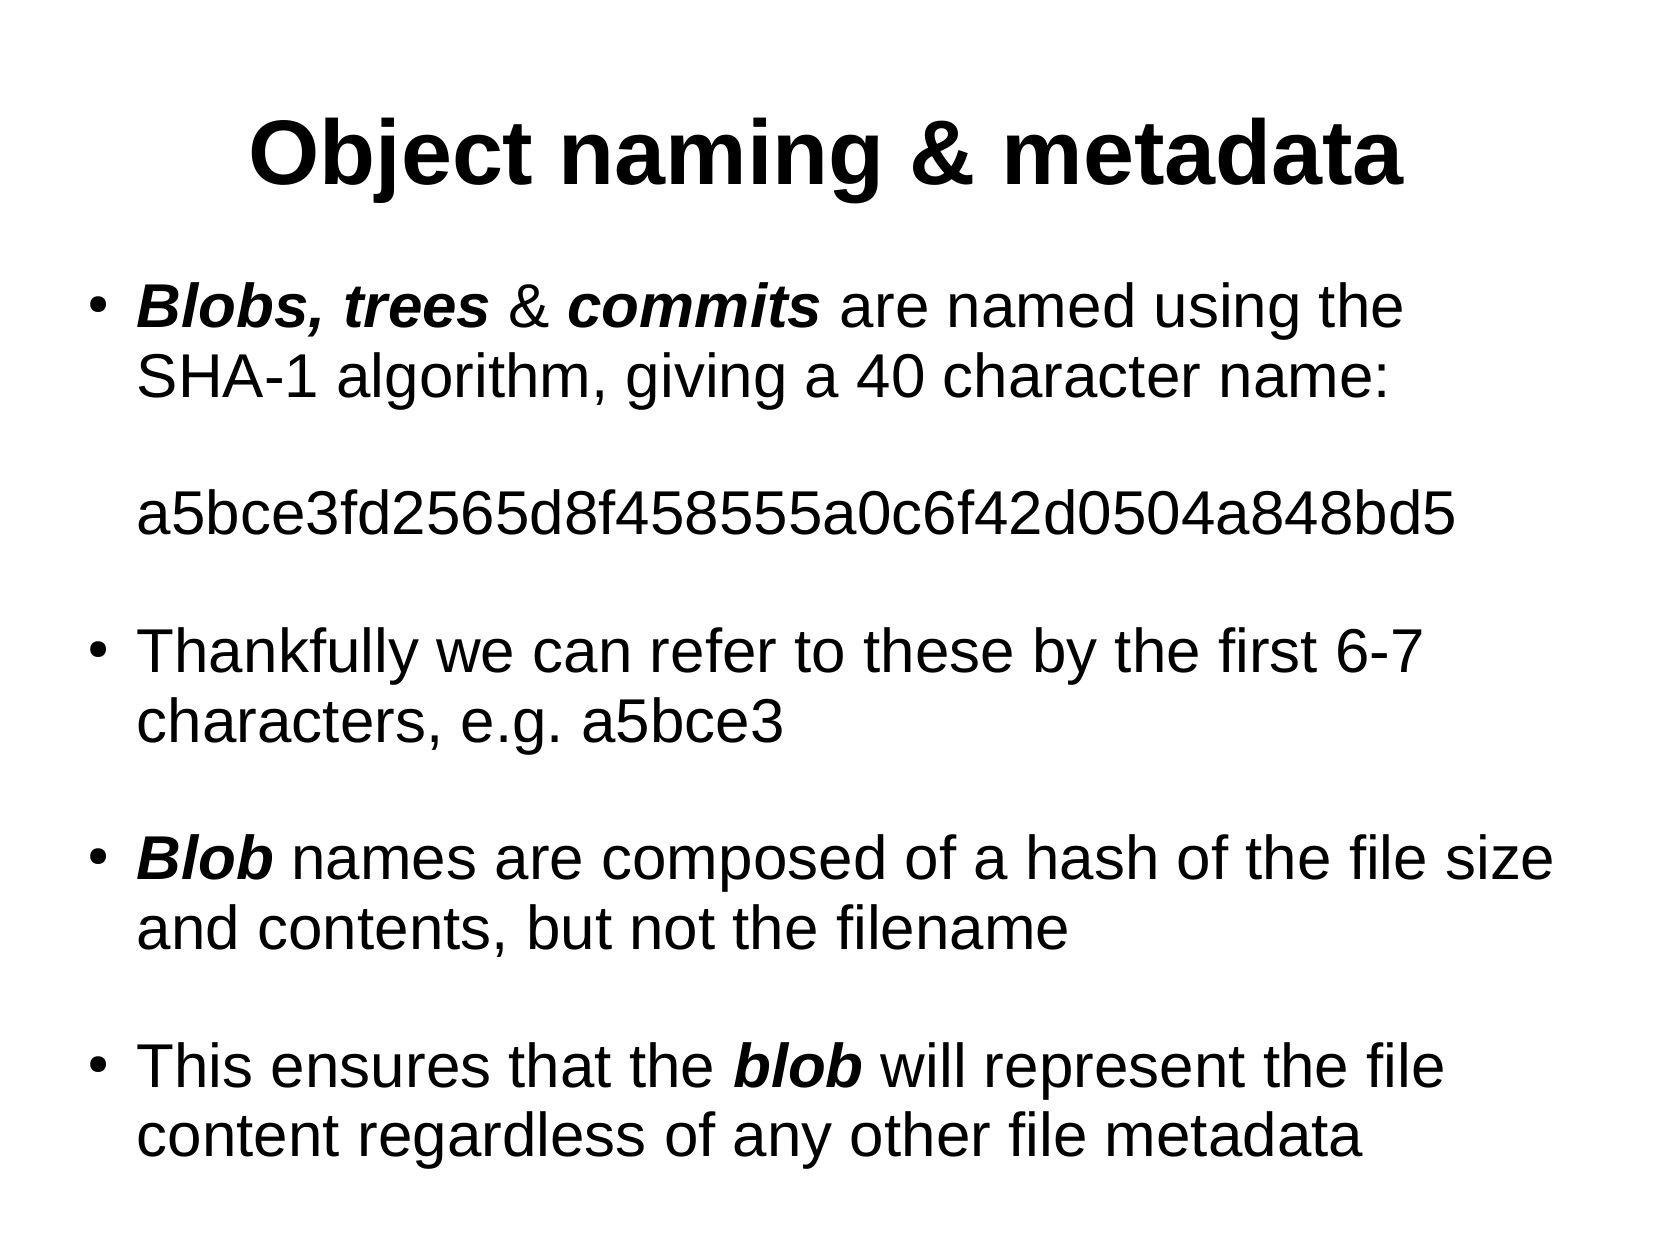

# Object naming & metadata
Blobs, trees & commits are named using the SHA-1 algorithm, giving a 40 character name:
a5bce3fd2565d8f458555a0c6f42d0504a848bd5
Thankfully we can refer to these by the first 6-7 characters, e.g. a5bce3
Blob names are composed of a hash of the file size and contents, but not the filename
This ensures that the blob will represent the file content regardless of any other file metadata